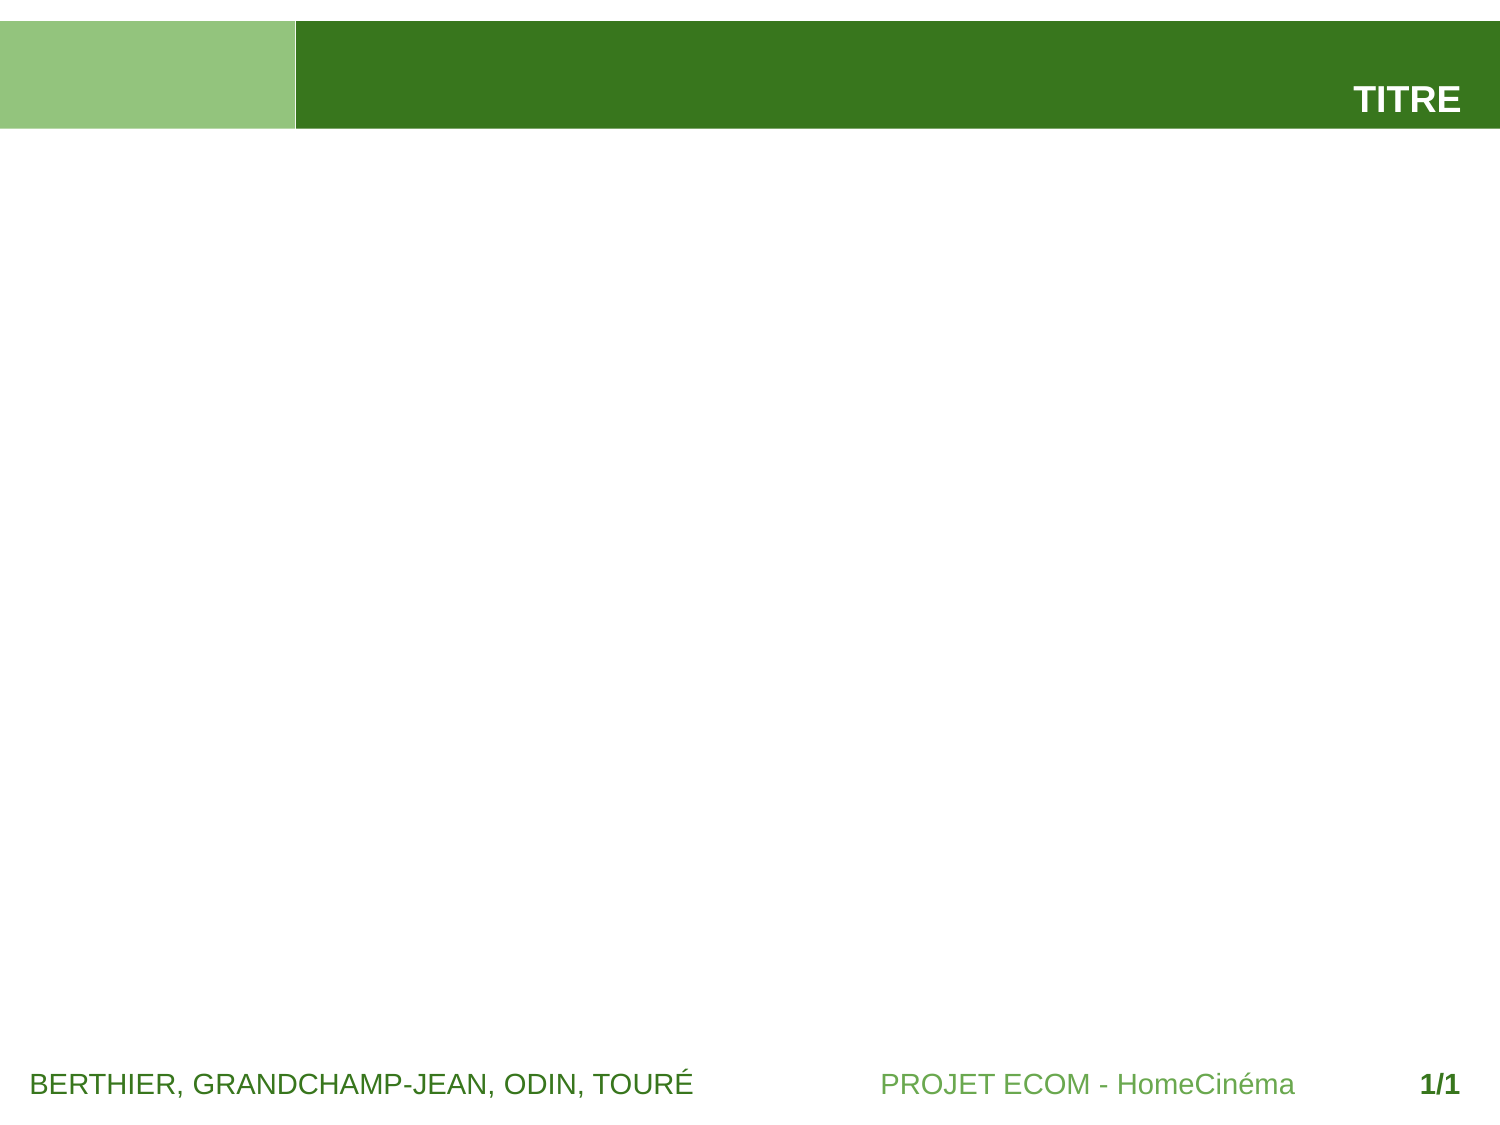

# TITRE
BERTHIER, GRANDCHAMP-JEAN, ODIN, TOURÉ
PROJET ECOM - HomeCinéma
1/1